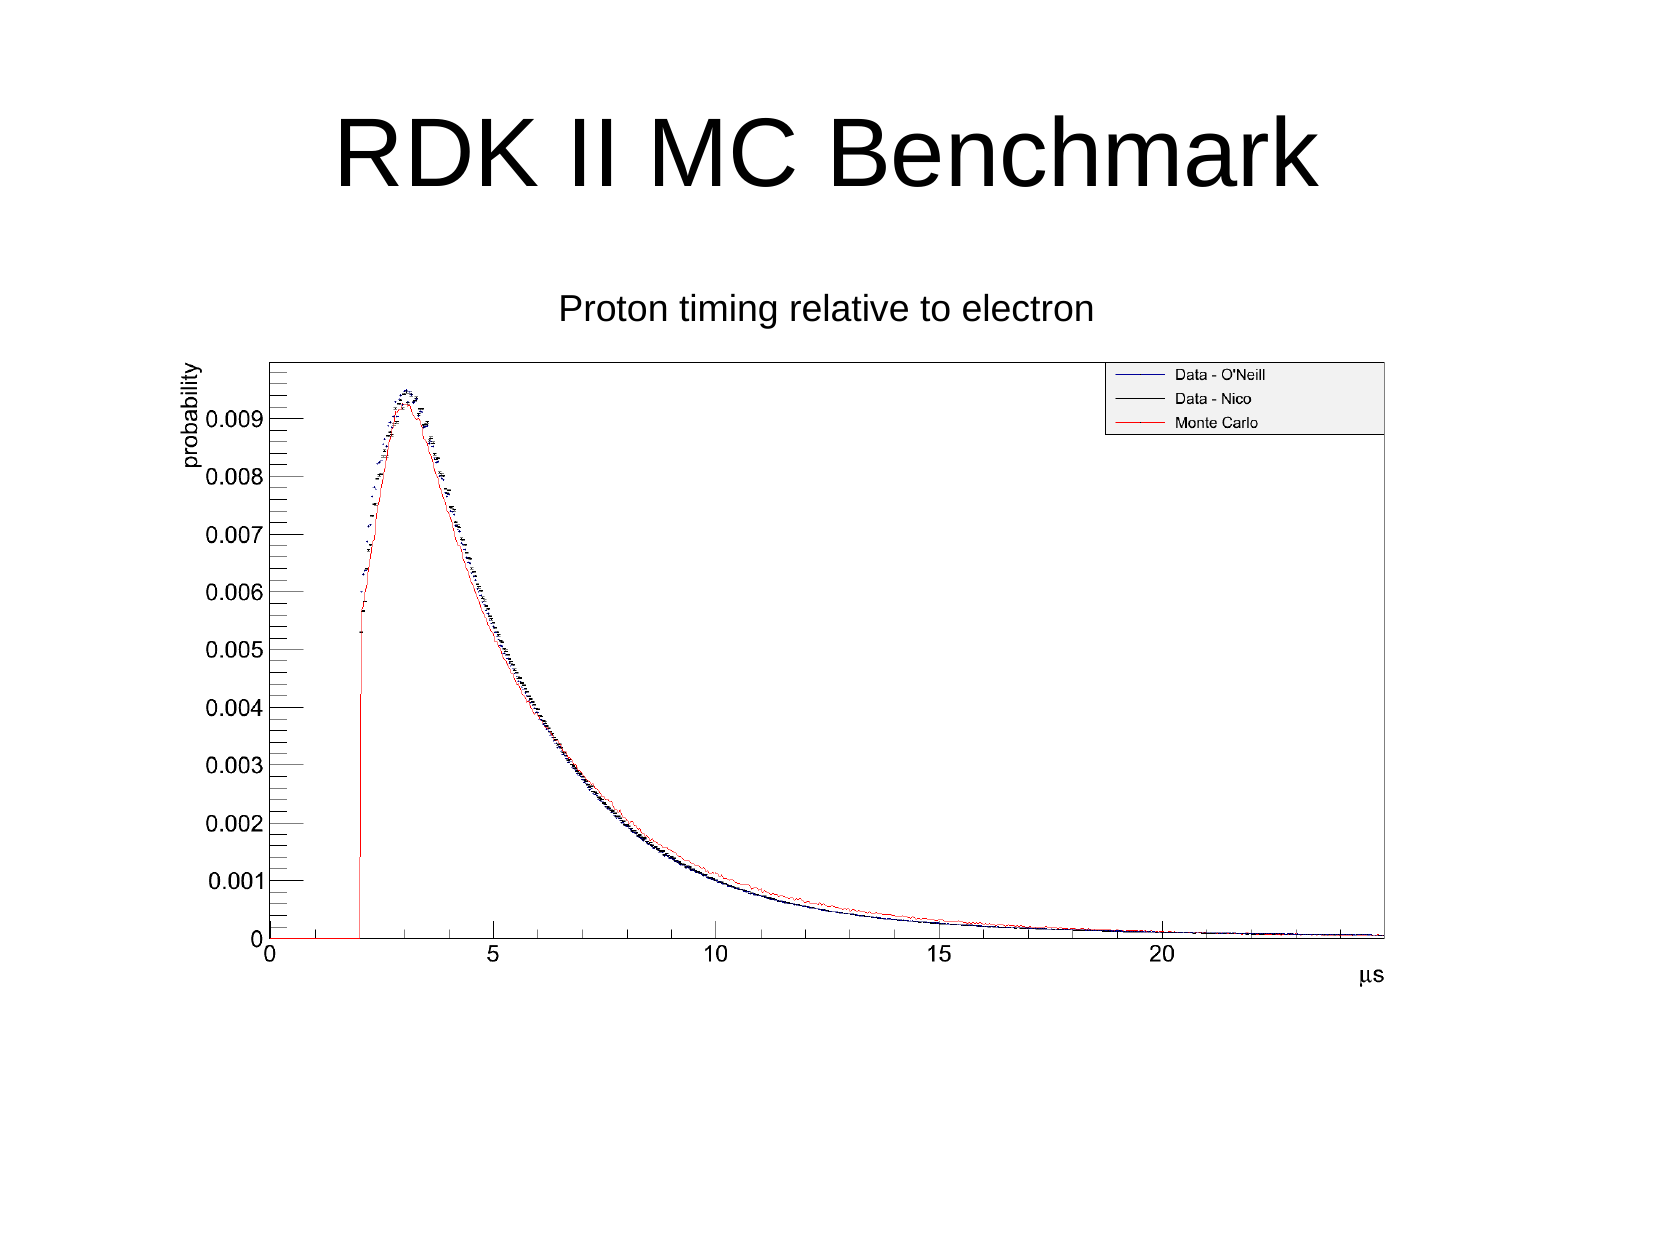

# RDK II MC Benchmark
Proton timing relative to electron